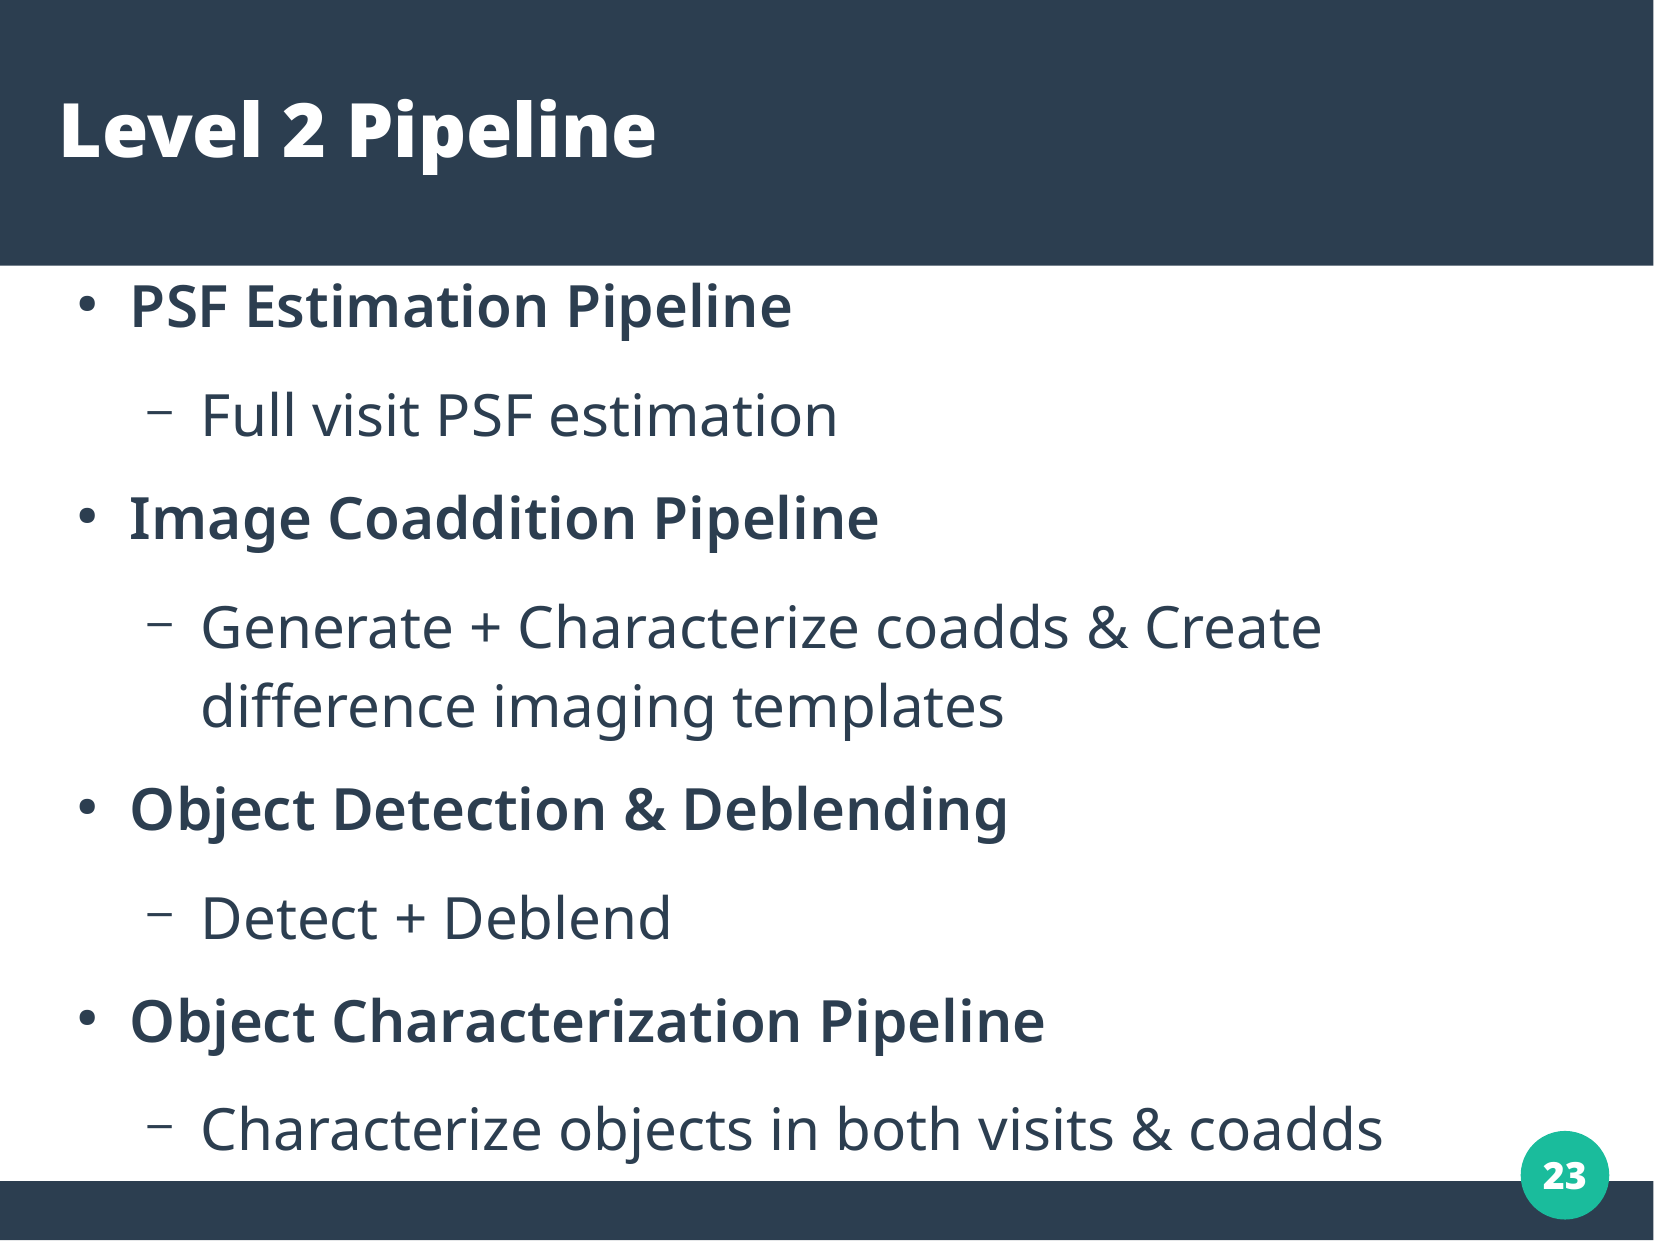

# Level 2 Pipeline
PSF Estimation Pipeline
Full visit PSF estimation
Image Coaddition Pipeline
Generate + Characterize coadds & Create difference imaging templates
Object Detection & Deblending
Detect + Deblend
Object Characterization Pipeline
Characterize objects in both visits & coadds
23